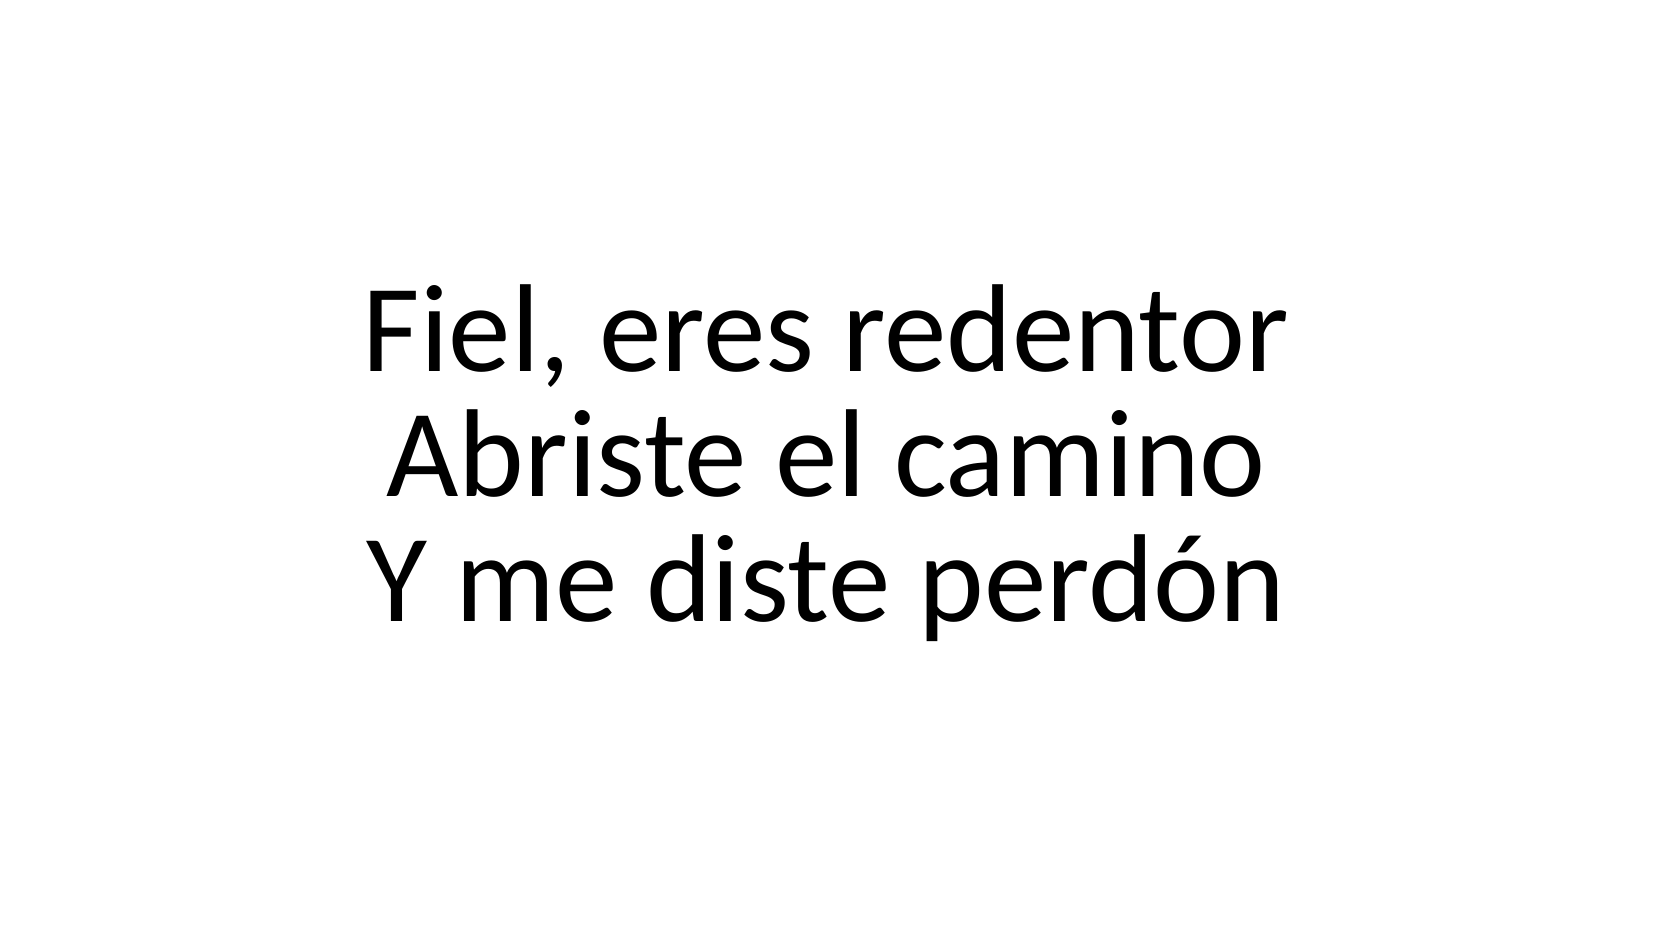

# Fiel, eres redentor Abriste el camino Y me diste perdón